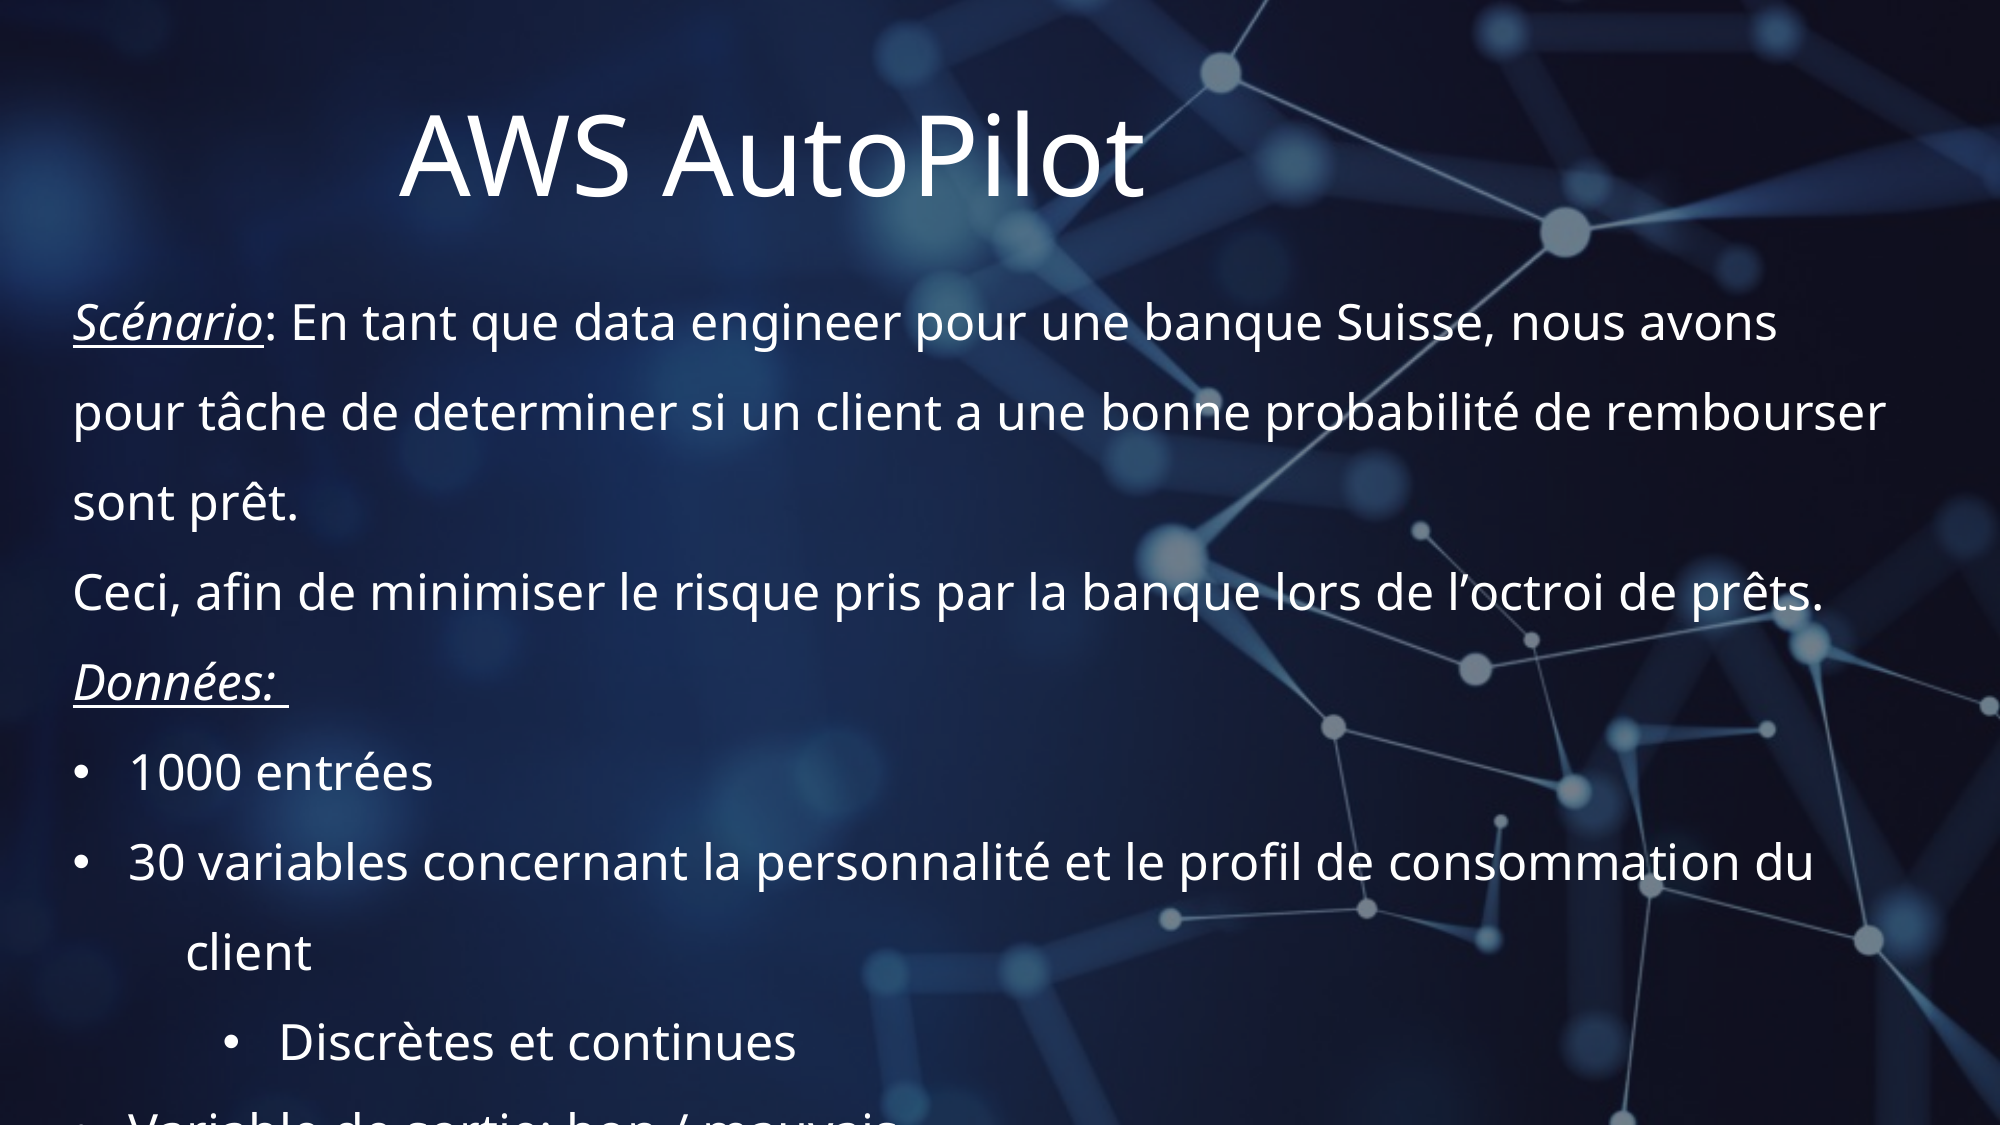

# AWS AutoPilot
Scénario: En tant que data engineer pour une banque Suisse, nous avons pour tâche de determiner si un client a une bonne probabilité de rembourser sont prêt.
Ceci, afin de minimiser le risque pris par la banque lors de l’octroi de prêts.
Données:
1000 entrées
30 variables concernant la personnalité et le profil de consommation du client
Discrètes et continues
Variable de sortie: bon / mauvais